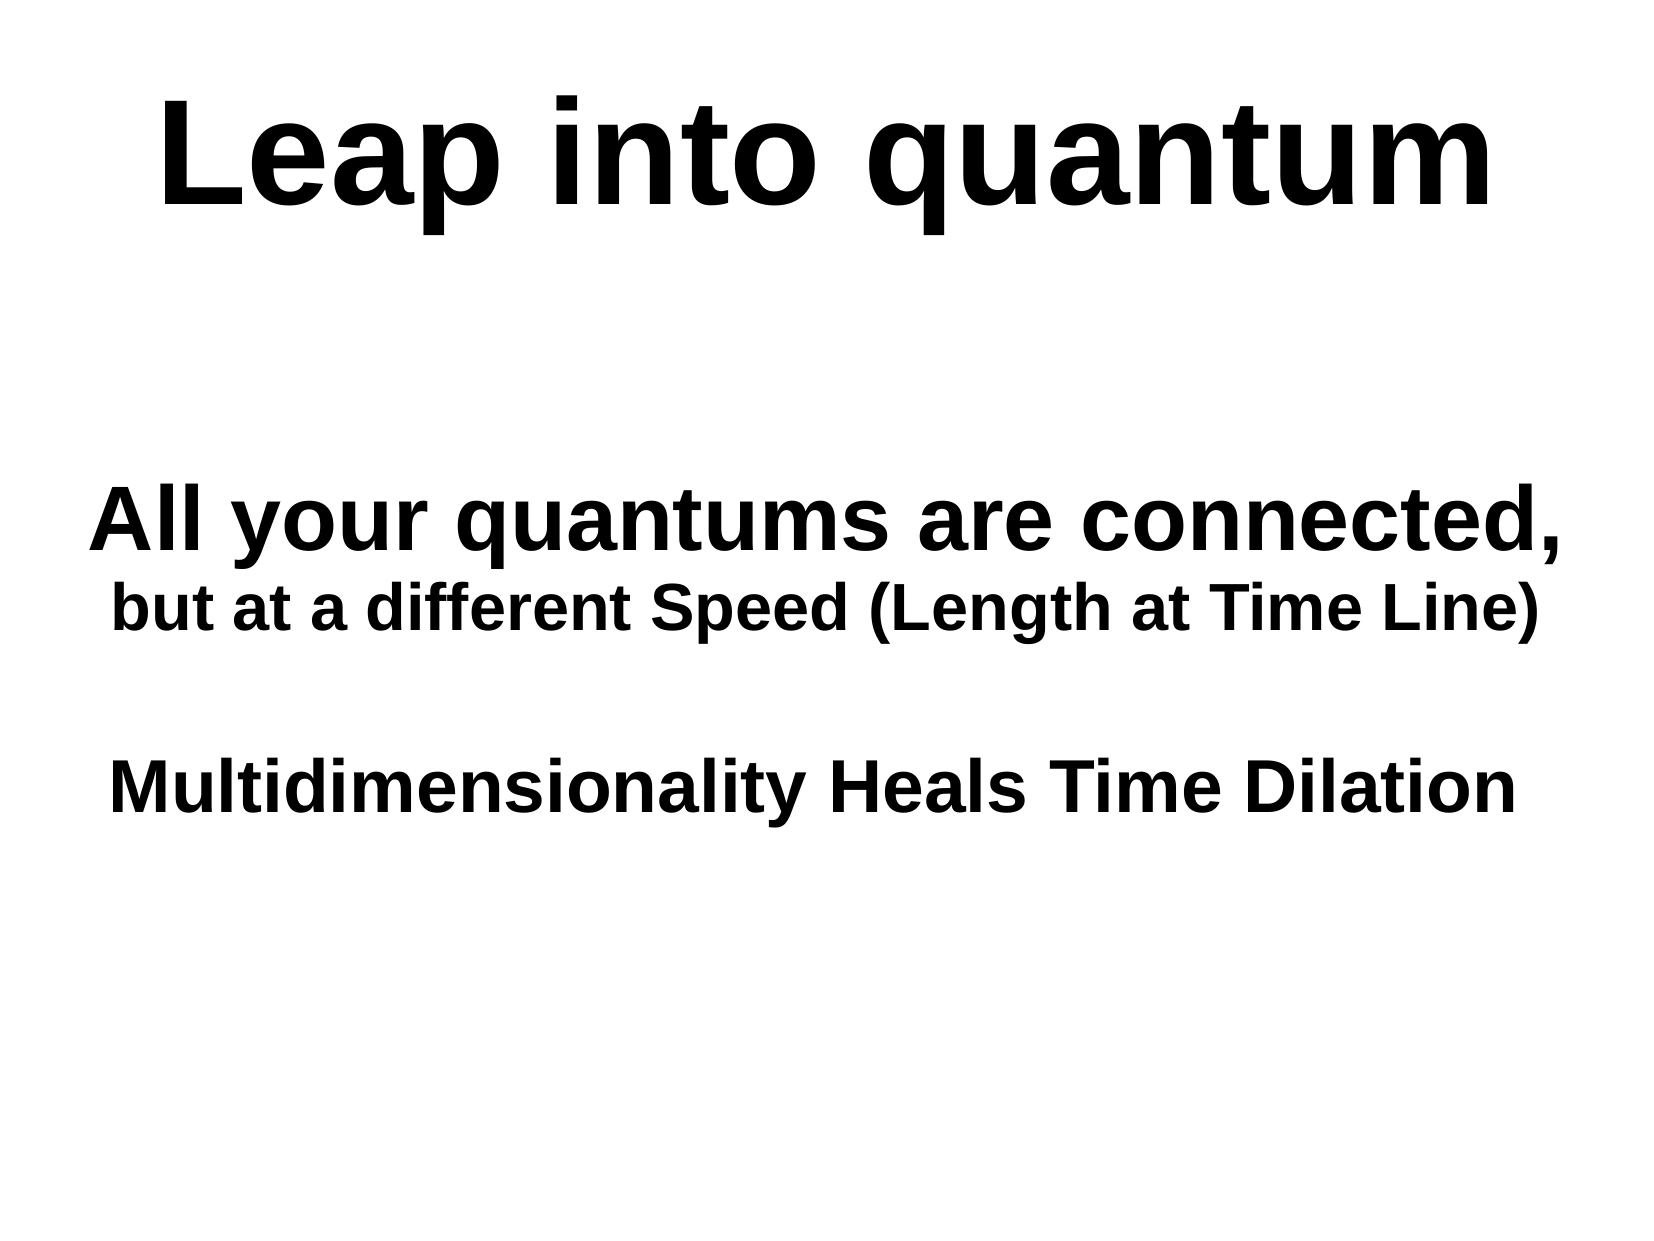

All your quantums are connected, but at a different Speed (Length at Time Line)
Multidimensionality Heals Time Dilation
# Leap into quantum